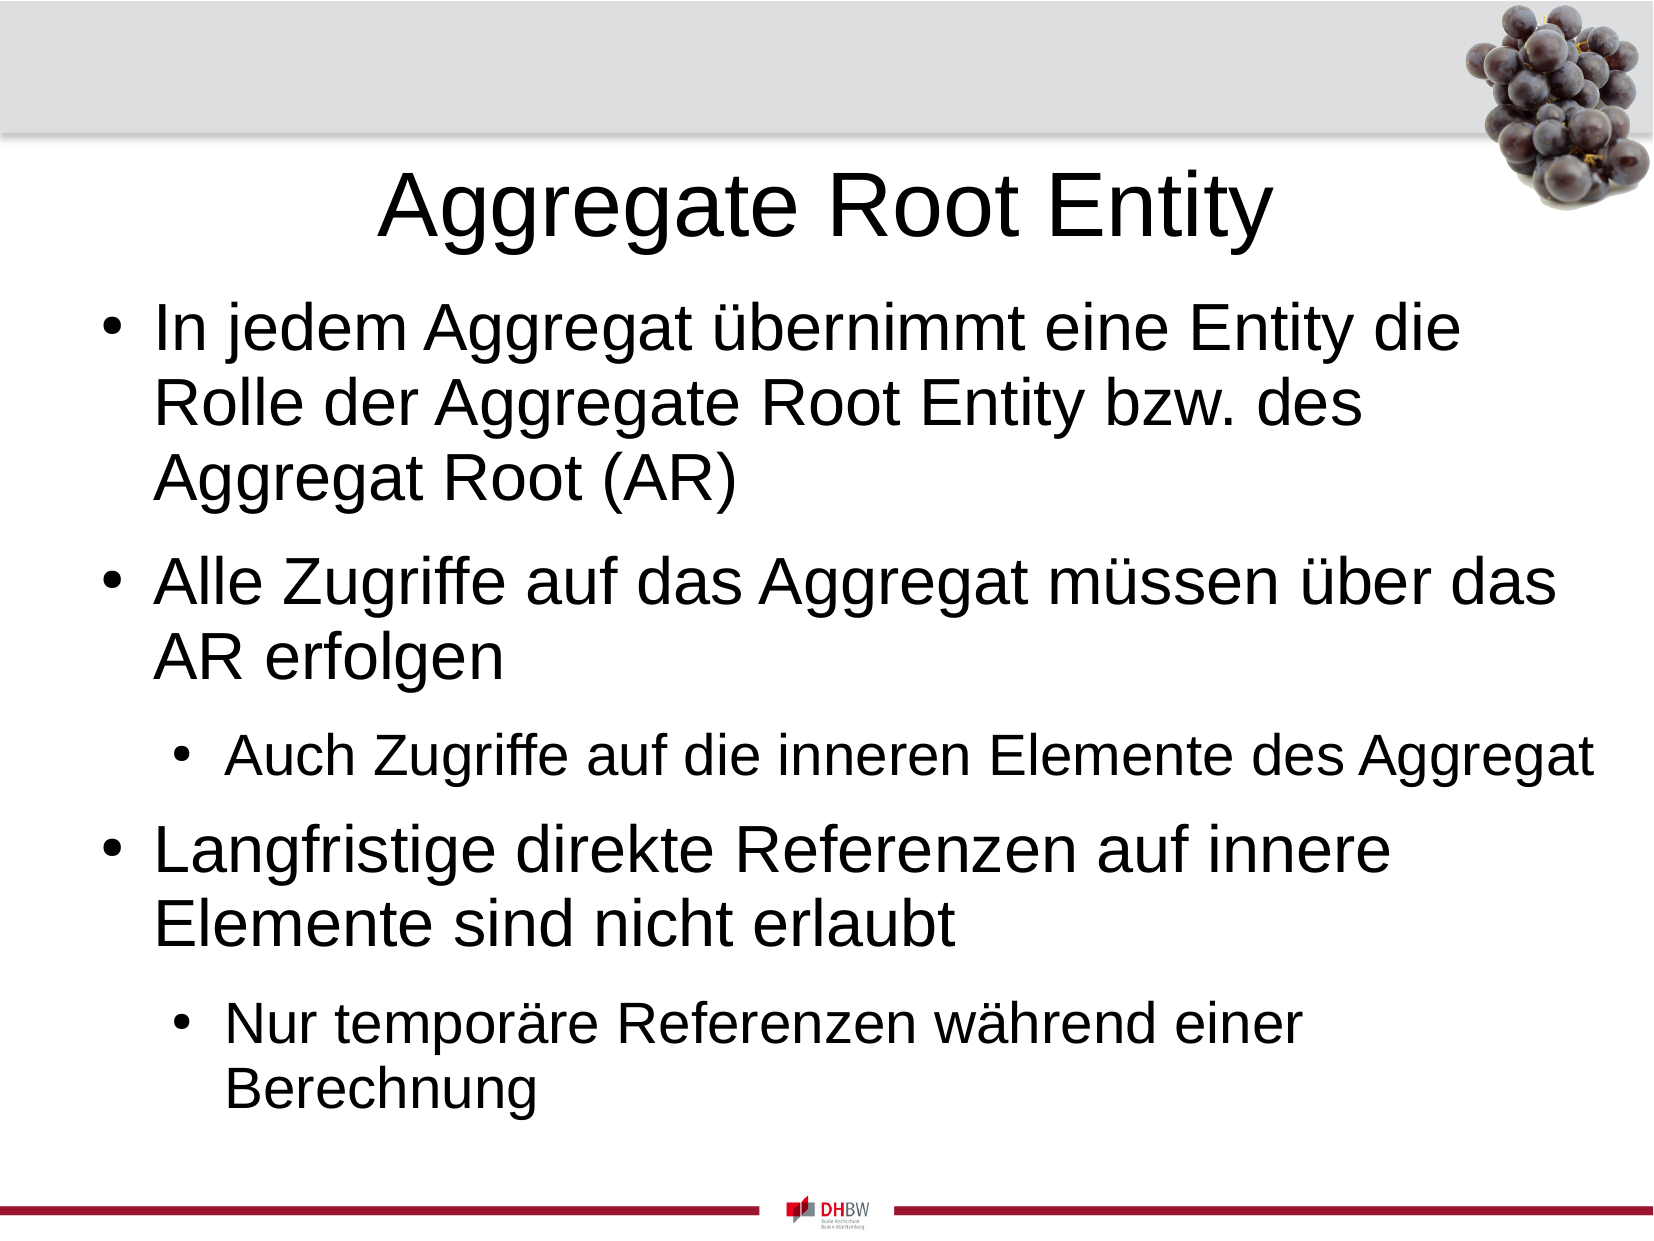

# Aggregate Root Entity
In jedem Aggregat übernimmt eine Entity die Rolle der Aggregate Root Entity bzw. des Aggregat Root (AR)
Alle Zugriffe auf das Aggregat müssen über das AR erfolgen
Auch Zugriffe auf die inneren Elemente des Aggregat
Langfristige direkte Referenzen auf innere Elemente sind nicht erlaubt
Nur temporäre Referenzen während einer Berechnung